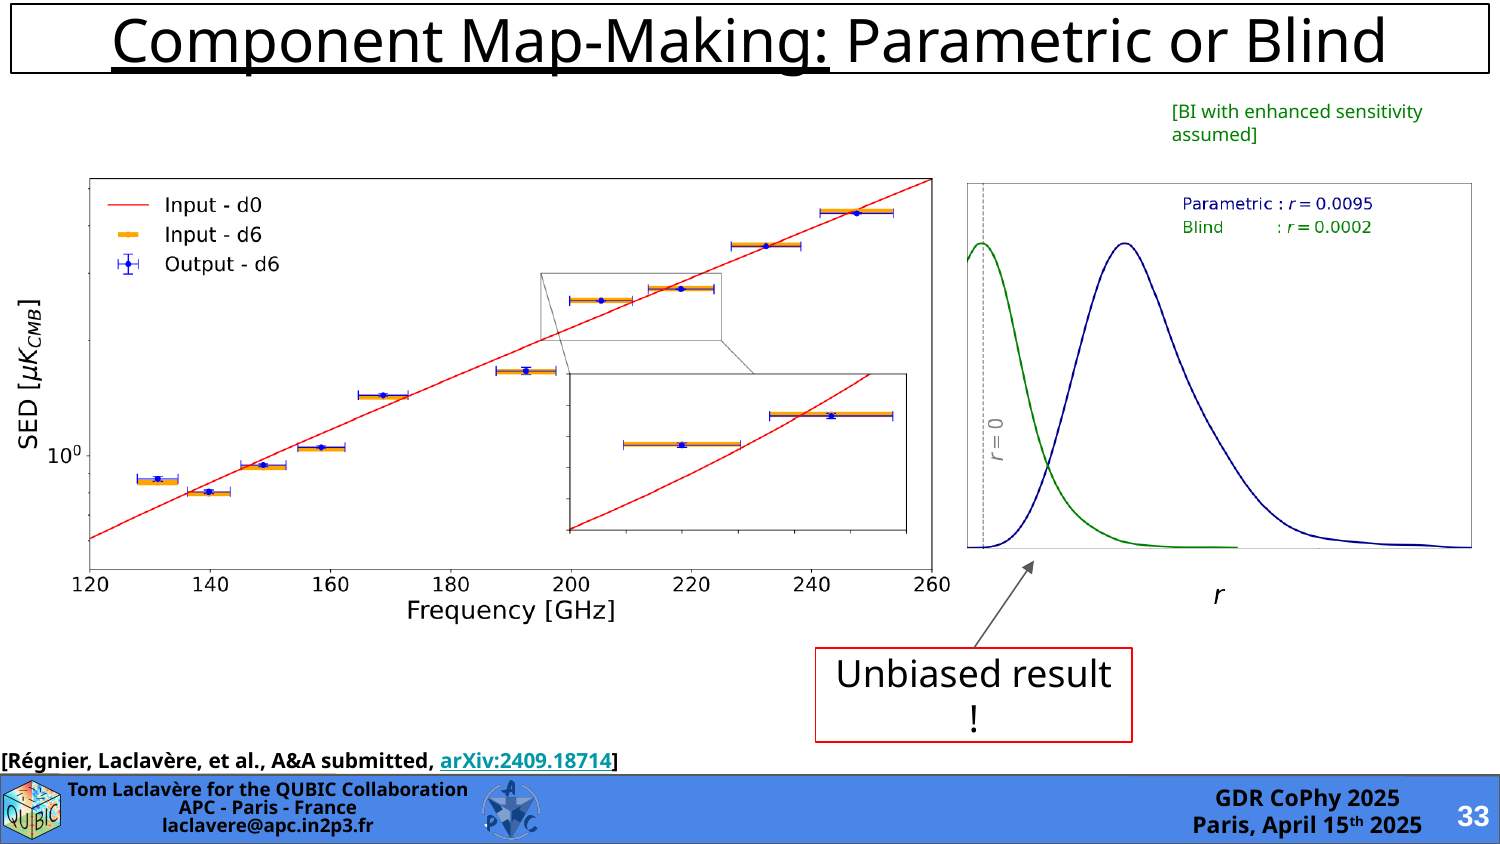

# Component Map-Making: Parametric or Blind
[BI with enhanced sensitivity assumed]
Unbiased result !
[Régnier, Laclavère, et al., A&A submitted, arXiv:2409.18714]